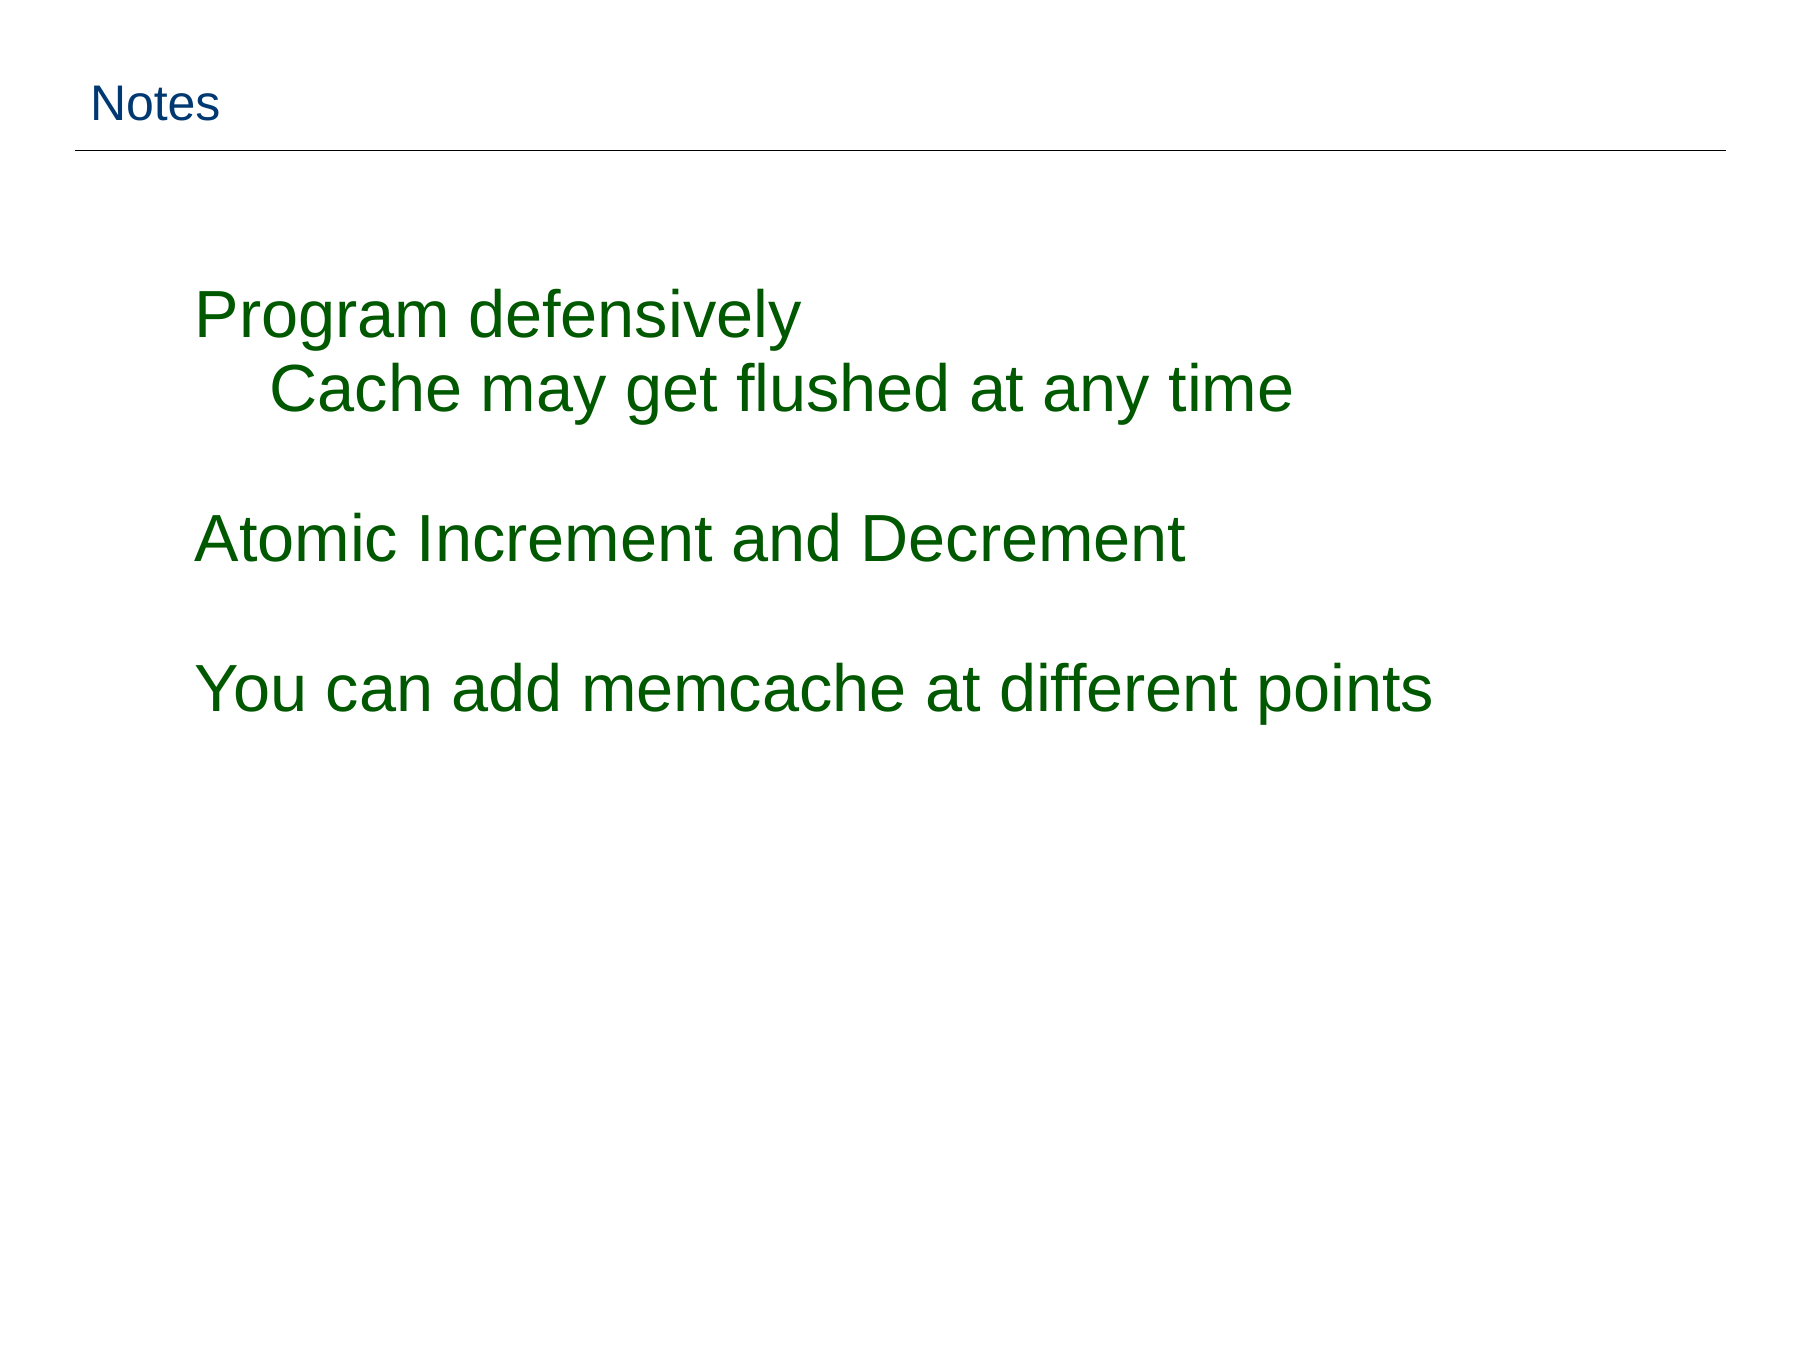

# Notes
Program defensively
	Cache may get flushed at any time
Atomic Increment and Decrement
You can add memcache at different points